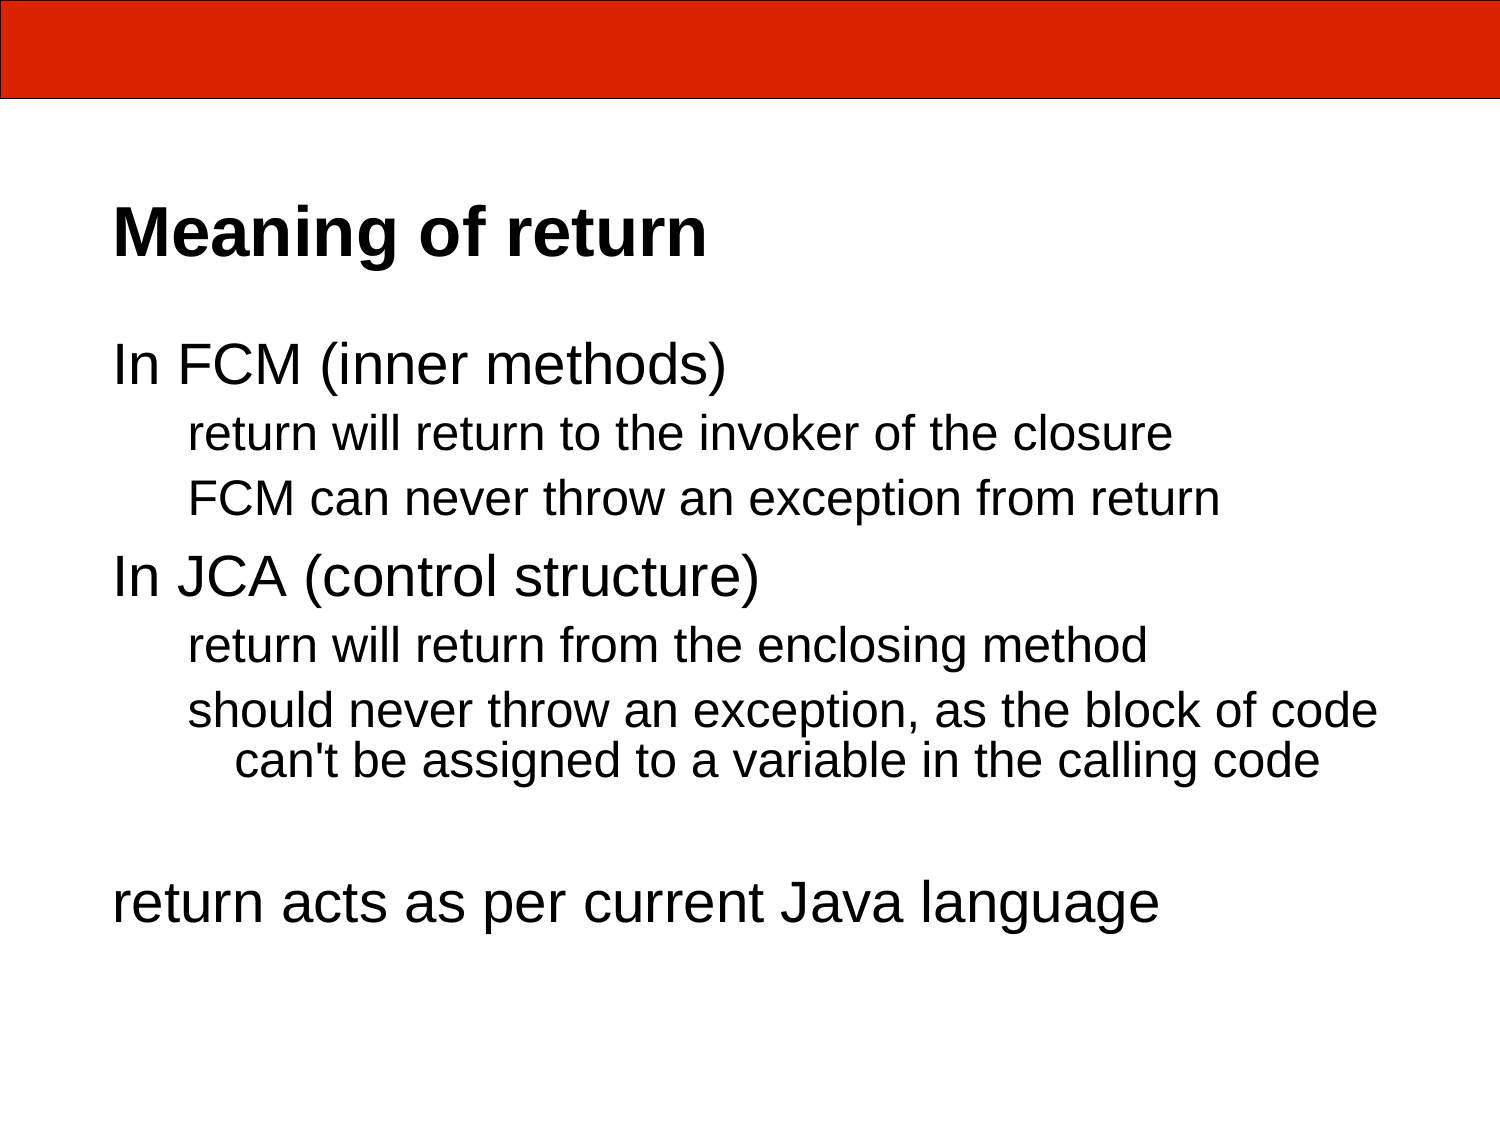

# Meaning of return
In FCM (inner methods)
return will return to the invoker of the closure
FCM can never throw an exception from return
In JCA (control structure)
return will return from the enclosing method
should never throw an exception, as the block of code can't be assigned to a variable in the calling code
return acts as per current Java language